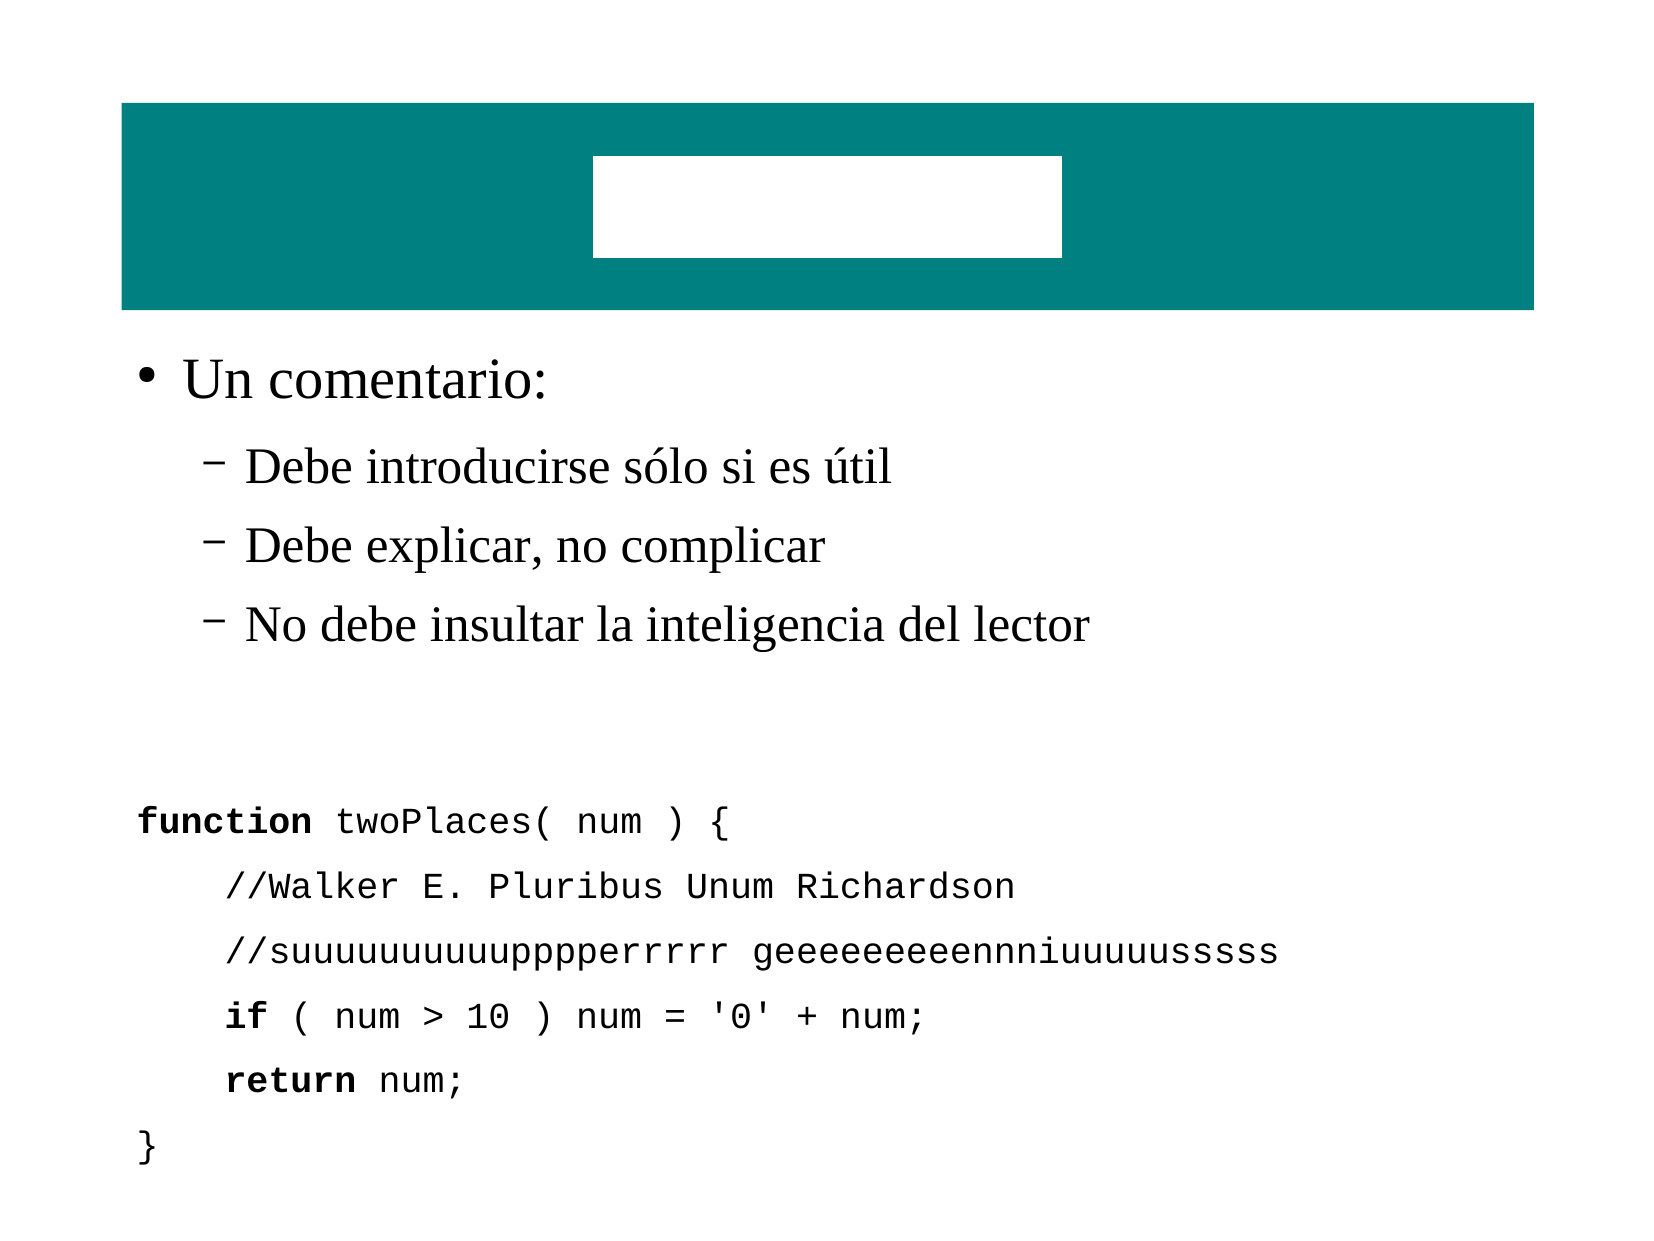

# Comentarios
Un comentario:
Debe introducirse sólo si es útil
Debe explicar, no complicar
No debe insultar la inteligencia del lector
function twoPlaces( num ) {
 //Walker E. Pluribus Unum Richardson
 //suuuuuuuuuupppperrrrr geeeeeeeeennniuuuuusssss
 if ( num > 10 ) num = '0' + num;
 return num;
}